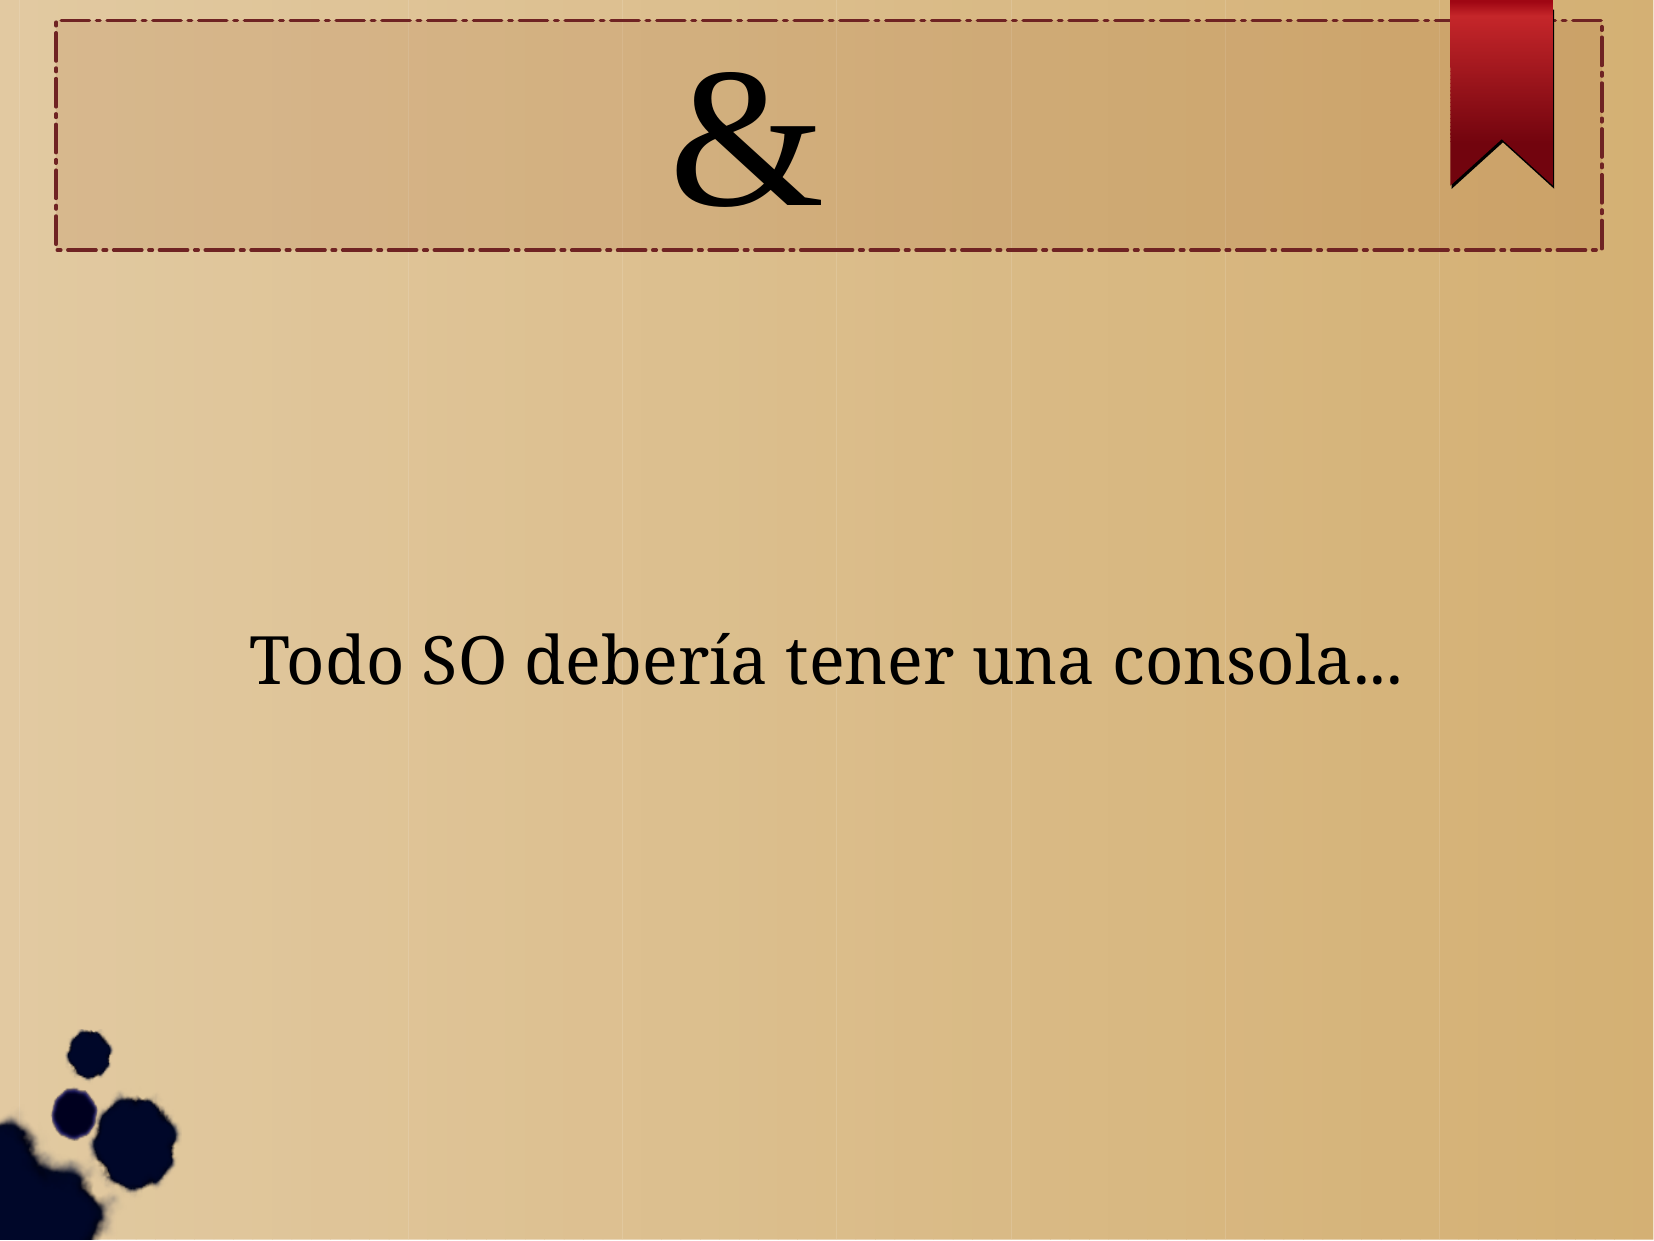

# &
Todo SO debería tener una consola...